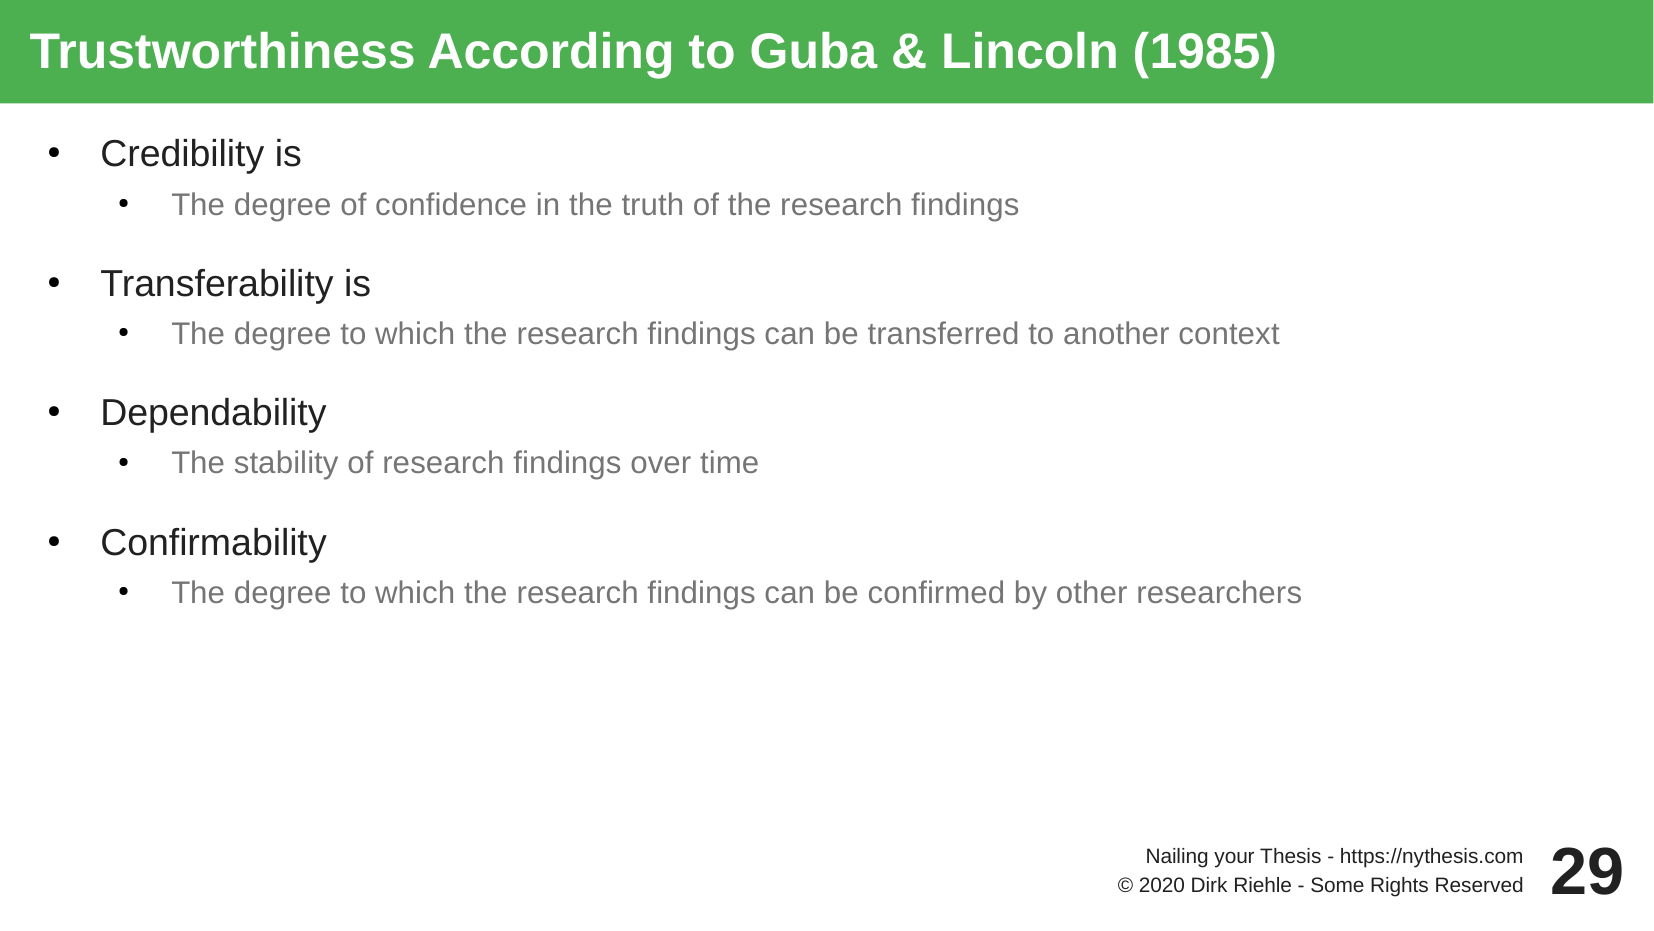

# Trustworthiness According to Guba & Lincoln (1985)
Credibility is
The degree of confidence in the truth of the research findings
Transferability is
The degree to which the research findings can be transferred to another context
Dependability
The stability of research findings over time
Confirmability
The degree to which the research findings can be confirmed by other researchers
Nailing your Thesis - https://nythesis.com
29
© 2020 Dirk Riehle - Some Rights Reserved